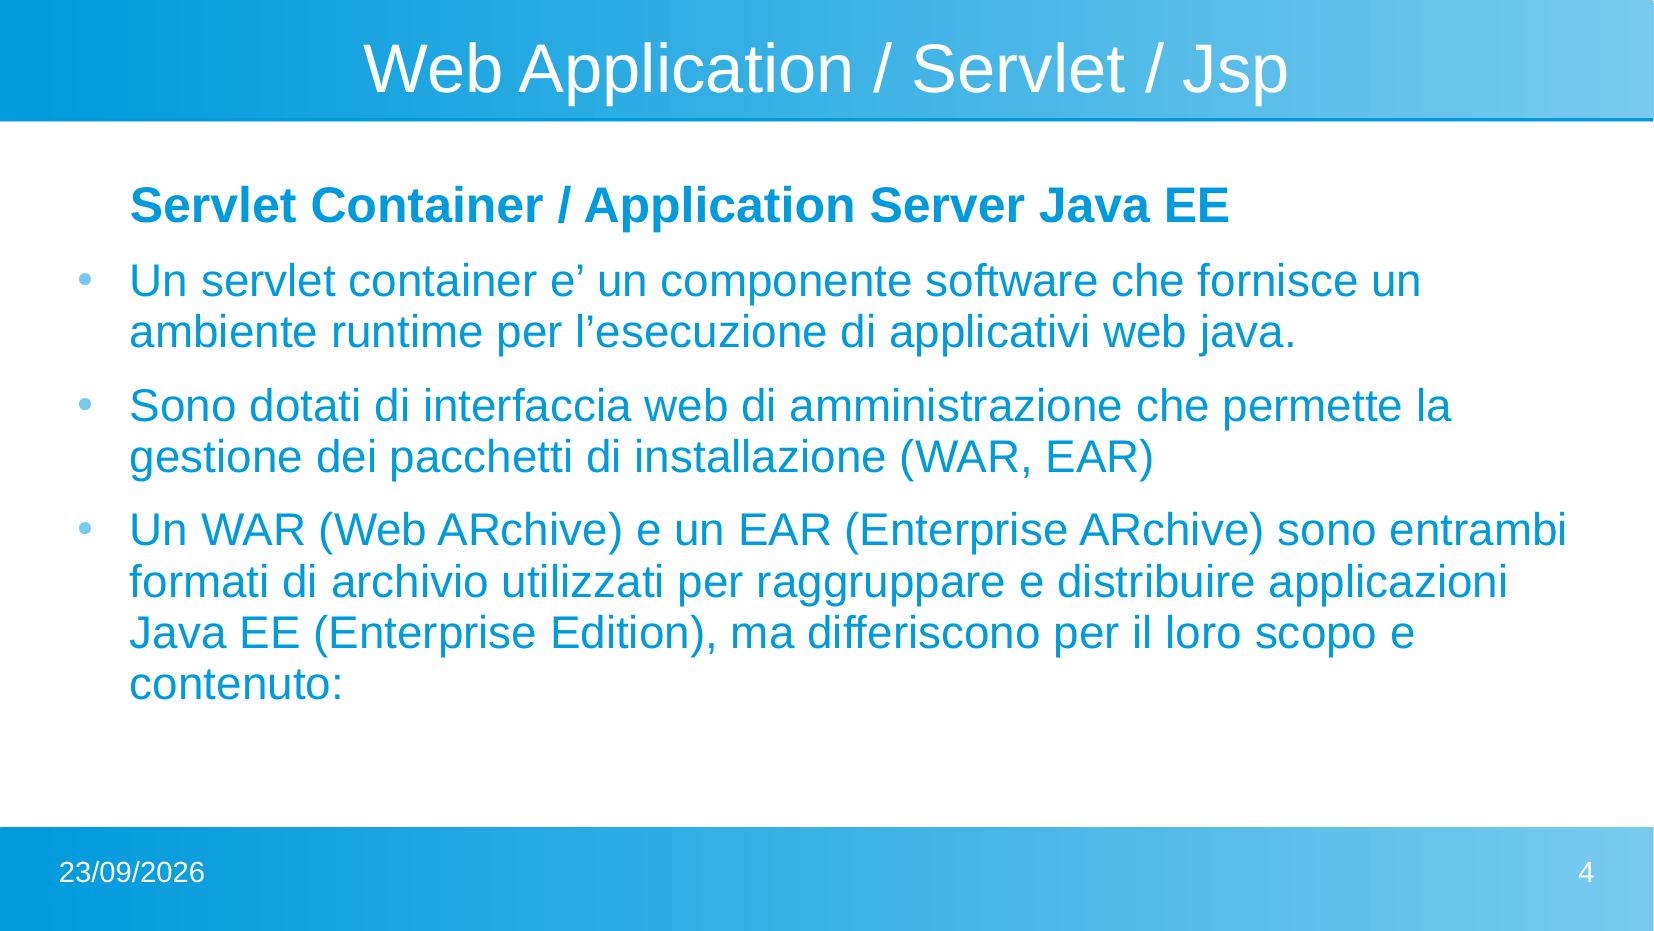

# Web Application / Servlet / Jsp
Servlet Container / Application Server Java EE
Un servlet container e’ un componente software che fornisce un ambiente runtime per l’esecuzione di applicativi web java.
Sono dotati di interfaccia web di amministrazione che permette la gestione dei pacchetti di installazione (WAR, EAR)
Un WAR (Web ARchive) e un EAR (Enterprise ARchive) sono entrambi formati di archivio utilizzati per raggruppare e distribuire applicazioni Java EE (Enterprise Edition), ma differiscono per il loro scopo e contenuto:
4